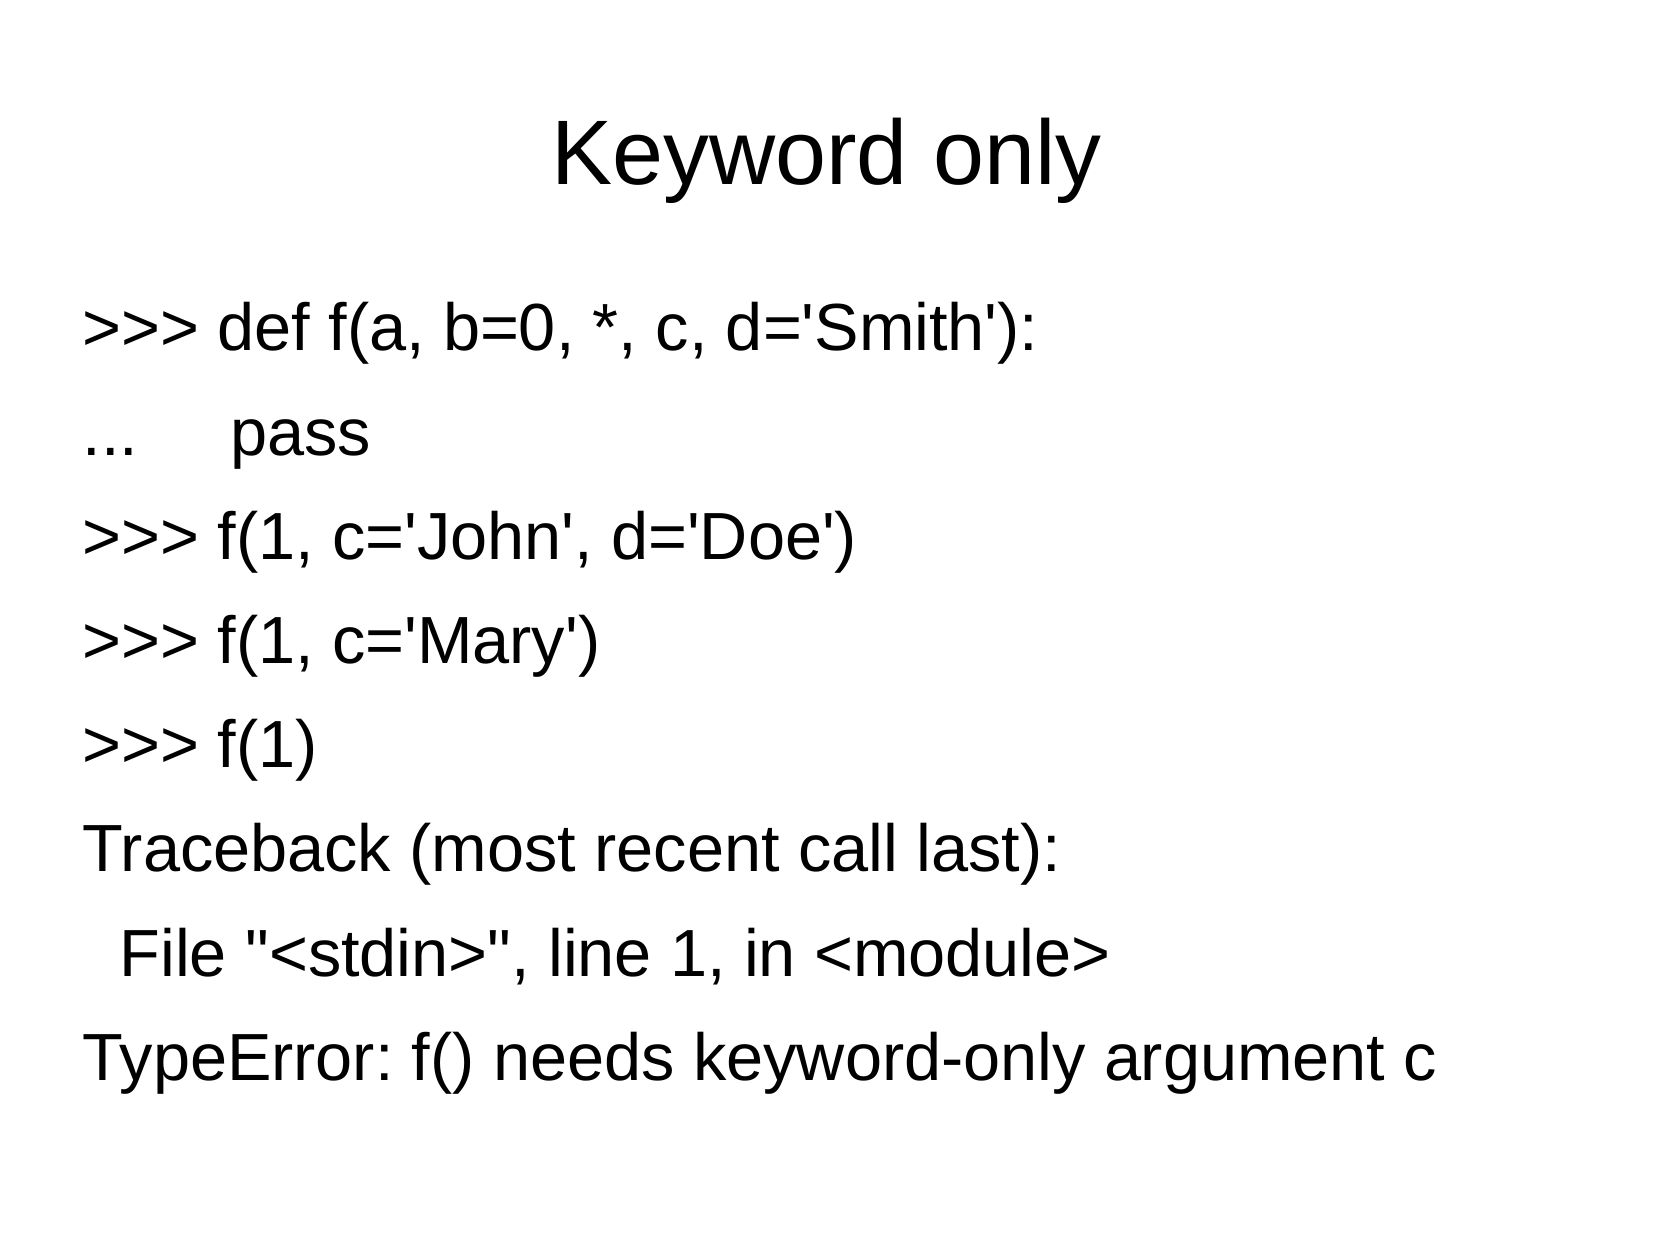

# Keyword only
>>> def f(a, b=0, *, c, d='Smith'):
... pass
>>> f(1, c='John', d='Doe')
>>> f(1, c='Mary')
>>> f(1)
Traceback (most recent call last):
 File "<stdin>", line 1, in <module>
TypeError: f() needs keyword-only argument c